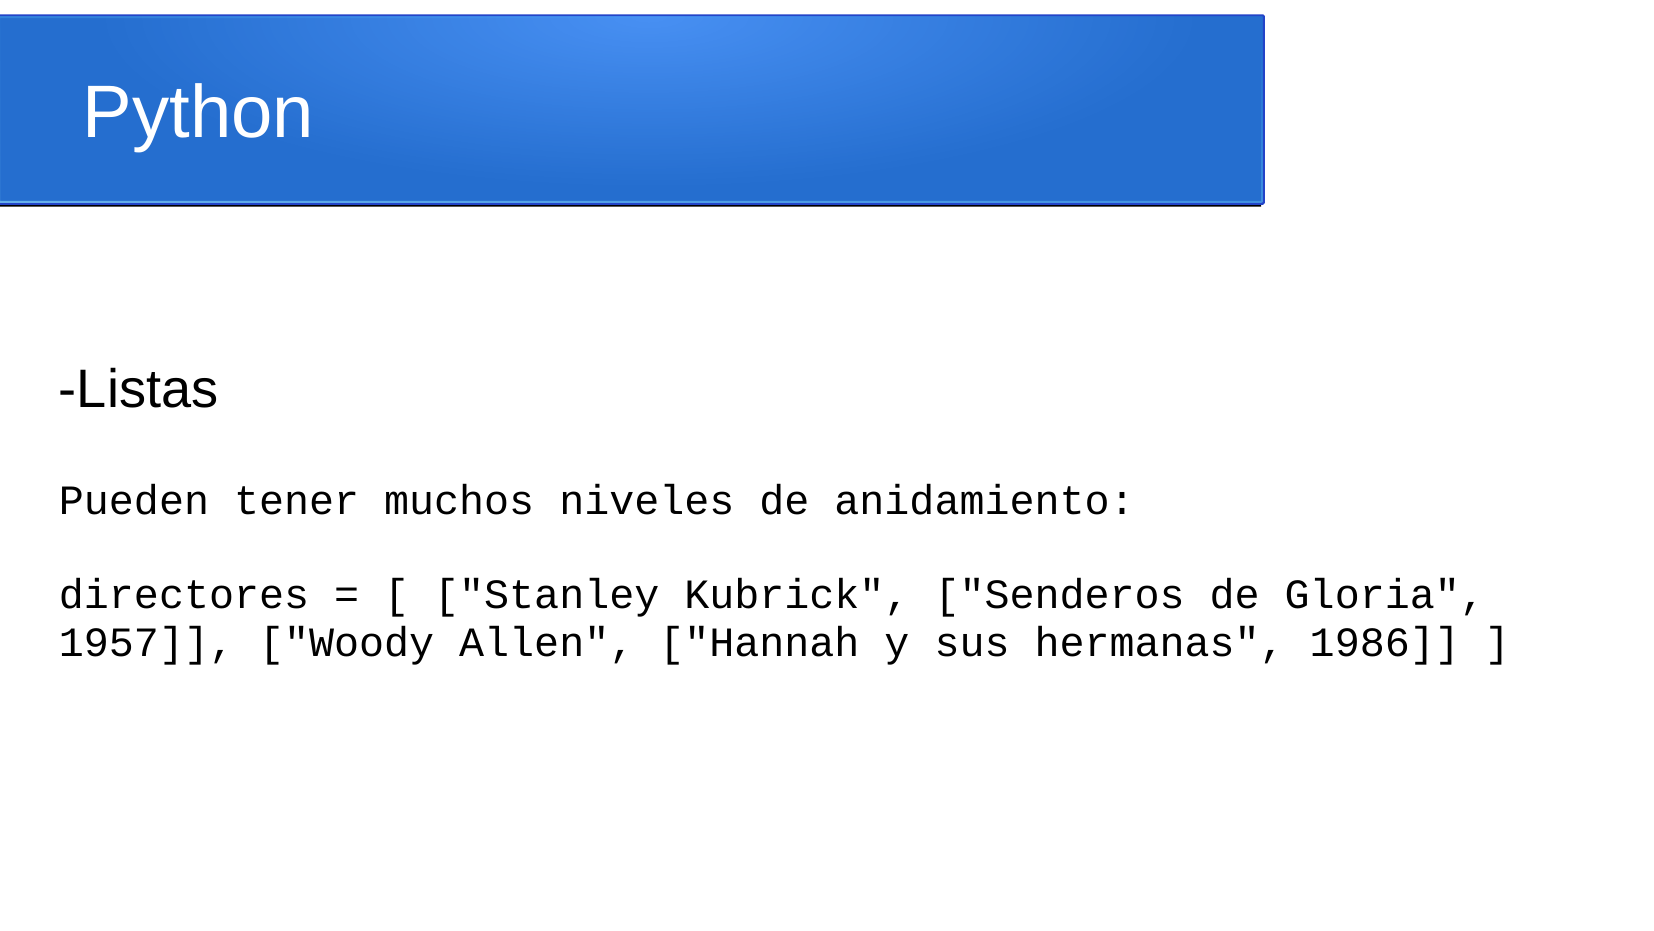

# Python
-Listas
Pueden tener muchos niveles de anidamiento:
directores = [ ["Stanley Kubrick", ["Senderos de Gloria", 1957]], ["Woody Allen", ["Hannah y sus hermanas", 1986]] ]